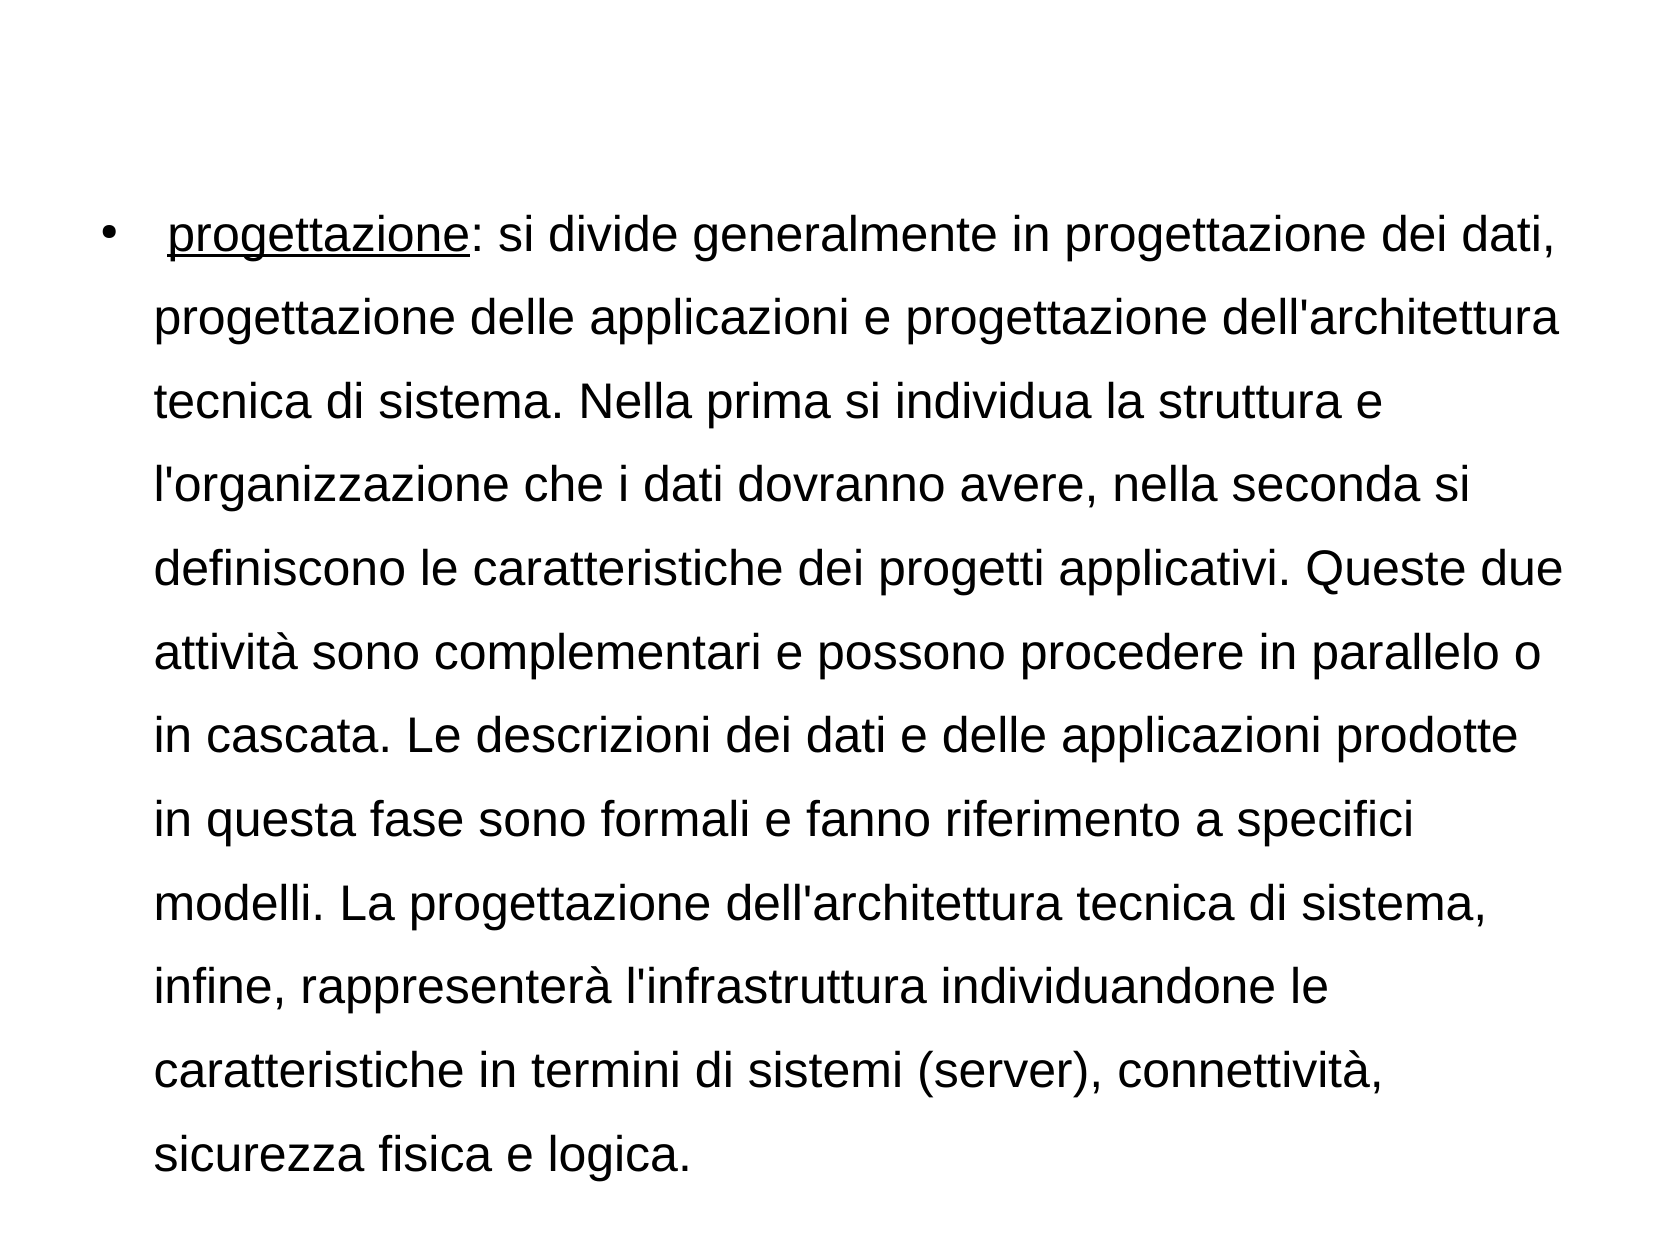

# progettazione: si divide generalmente in progettazione dei dati, progettazione delle applicazioni e progettazione dell'architettura tecnica di sistema. Nella prima si individua la struttura e l'organizzazione che i dati dovranno avere, nella seconda si definiscono le caratteristiche dei progetti applicativi. Queste due attività sono complementari e possono procedere in parallelo o in cascata. Le descrizioni dei dati e delle applicazioni prodotte in questa fase sono formali e fanno riferimento a specifici modelli. La progettazione dell'architettura tecnica di sistema, infine, rappresenterà l'infrastruttura individuandone le caratteristiche in termini di sistemi (server), connettività, sicurezza fisica e logica.